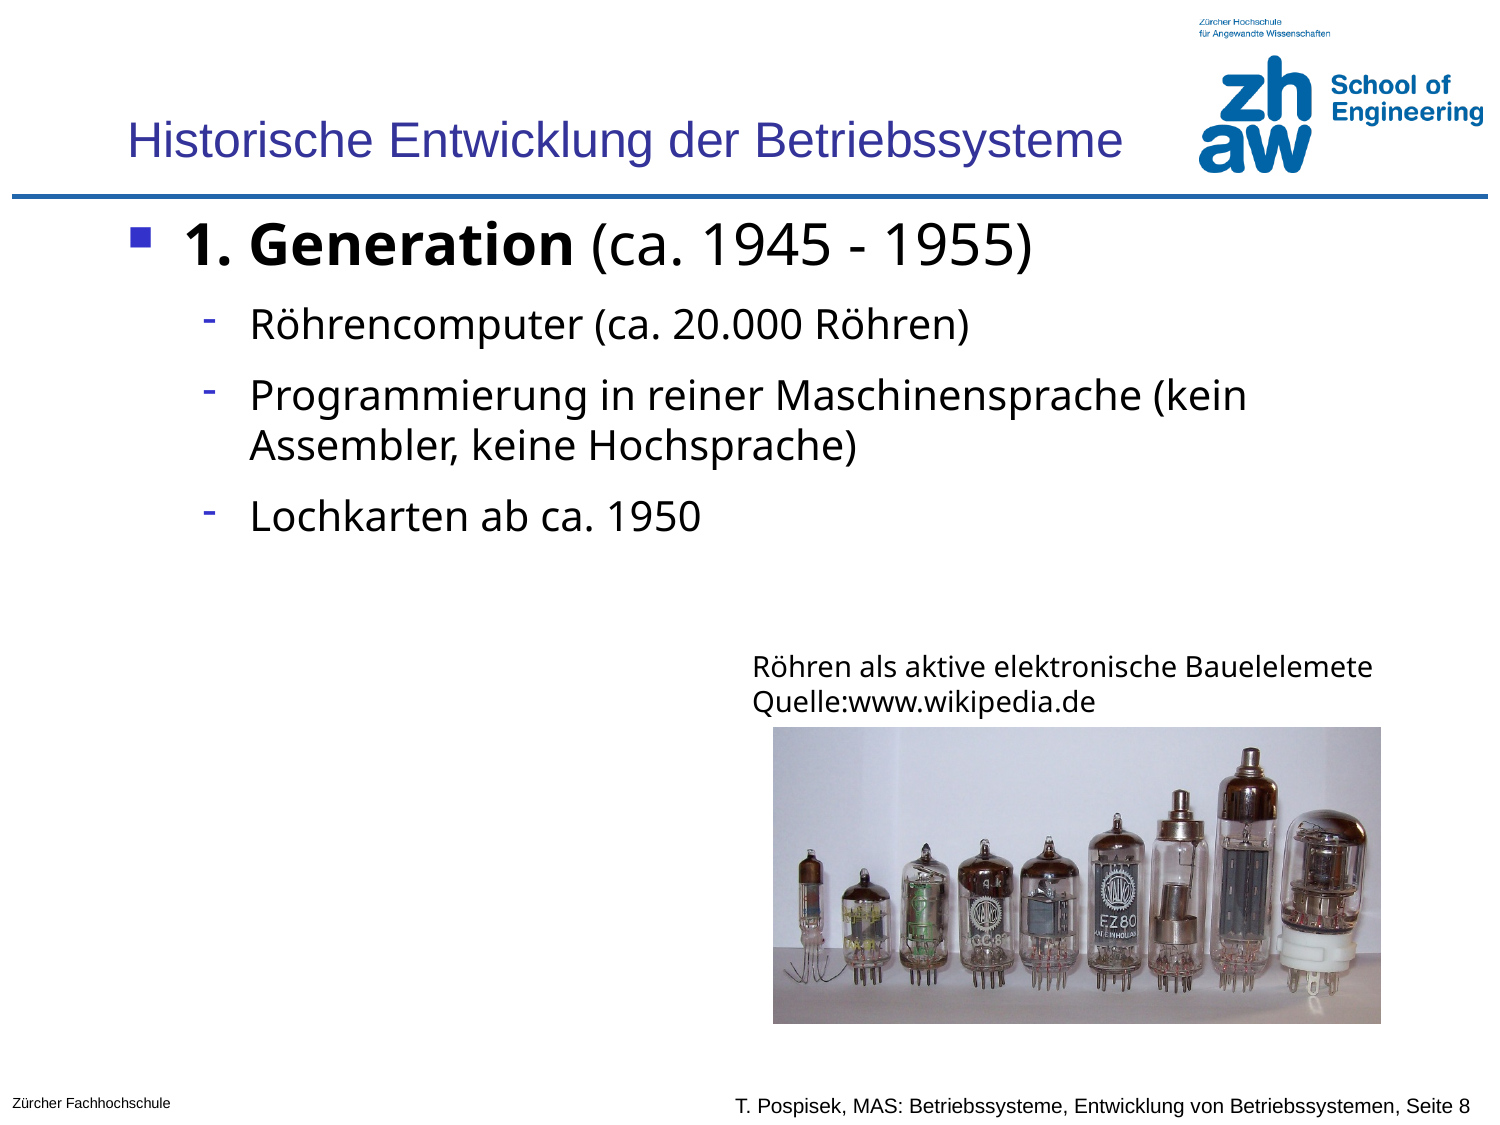

# Historische Entwicklung der Betriebssysteme
1. Generation (ca. 1945 - 1955)
Röhrencomputer (ca. 20.000 Röhren)
Programmierung in reiner Maschinensprache (kein Assembler, keine Hochsprache)
Lochkarten ab ca. 1950
Röhren als aktive elektronische Bauelelemete
Quelle:www.wikipedia.de